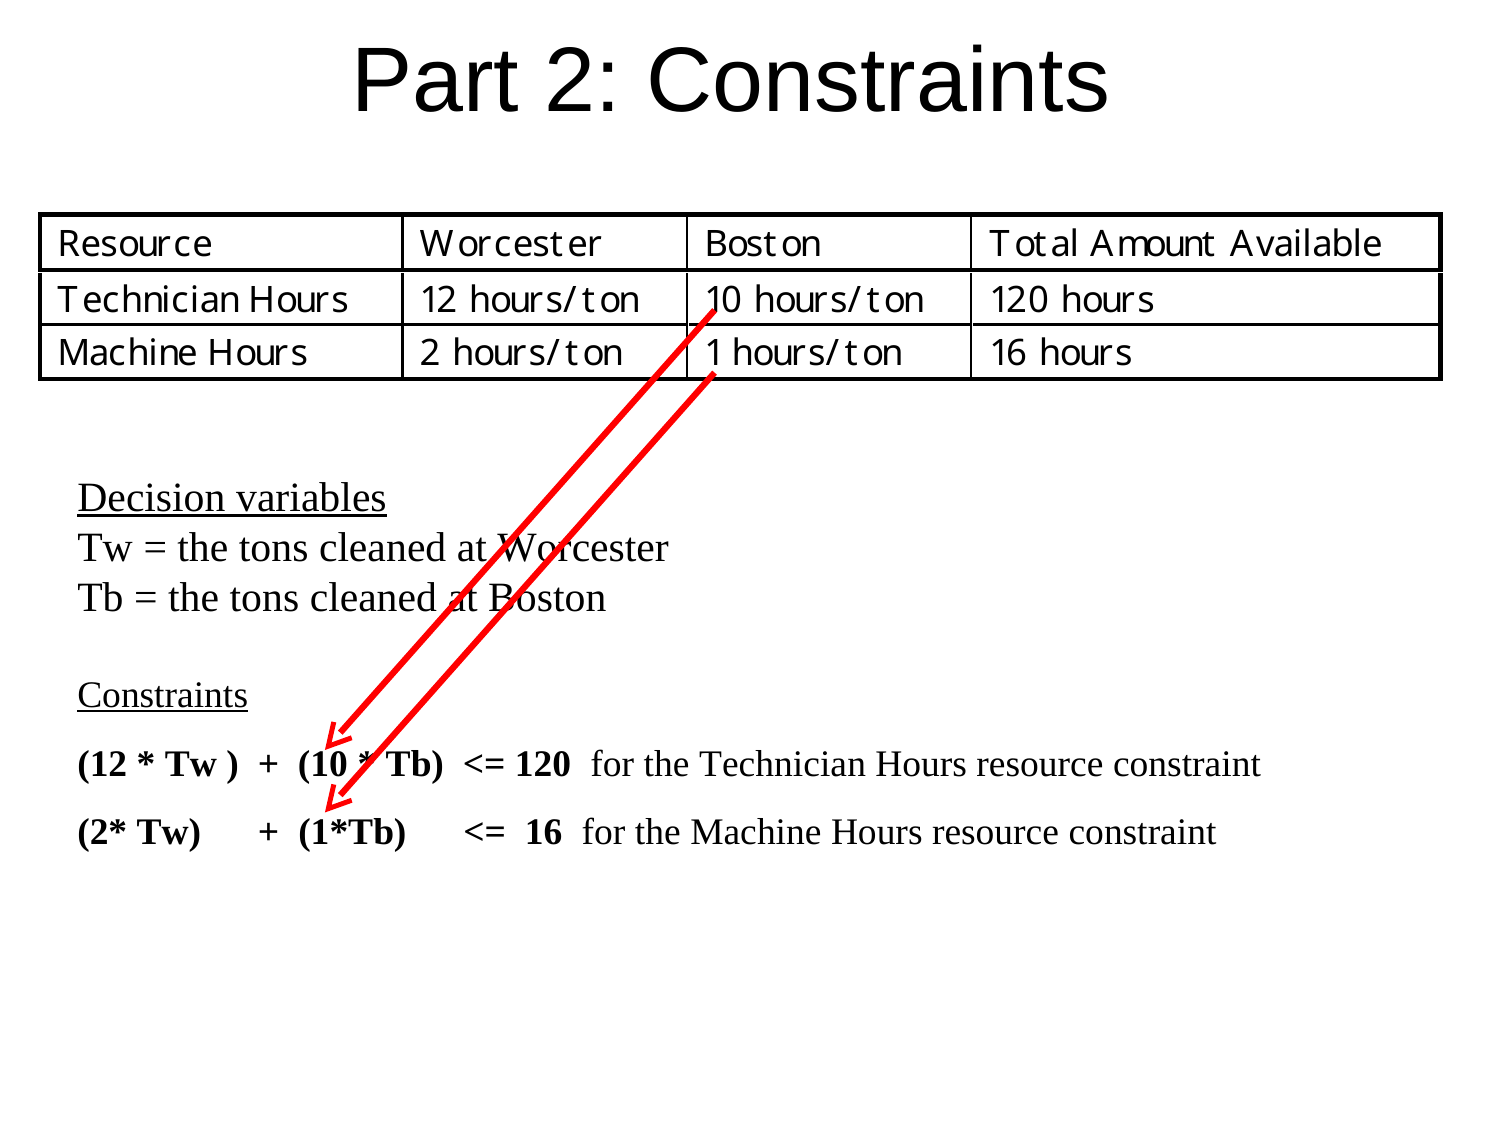

Part 2: Constraints
Decision variables
Tw = the tons cleaned at Worcester
Tb = the tons cleaned at Boston
Constraints
(12 * Tw ) + (10 * Tb) <= 120 for the Technician Hours resource constraint
(2* Tw) + (1*Tb) <= 16 for the Machine Hours resource constraint